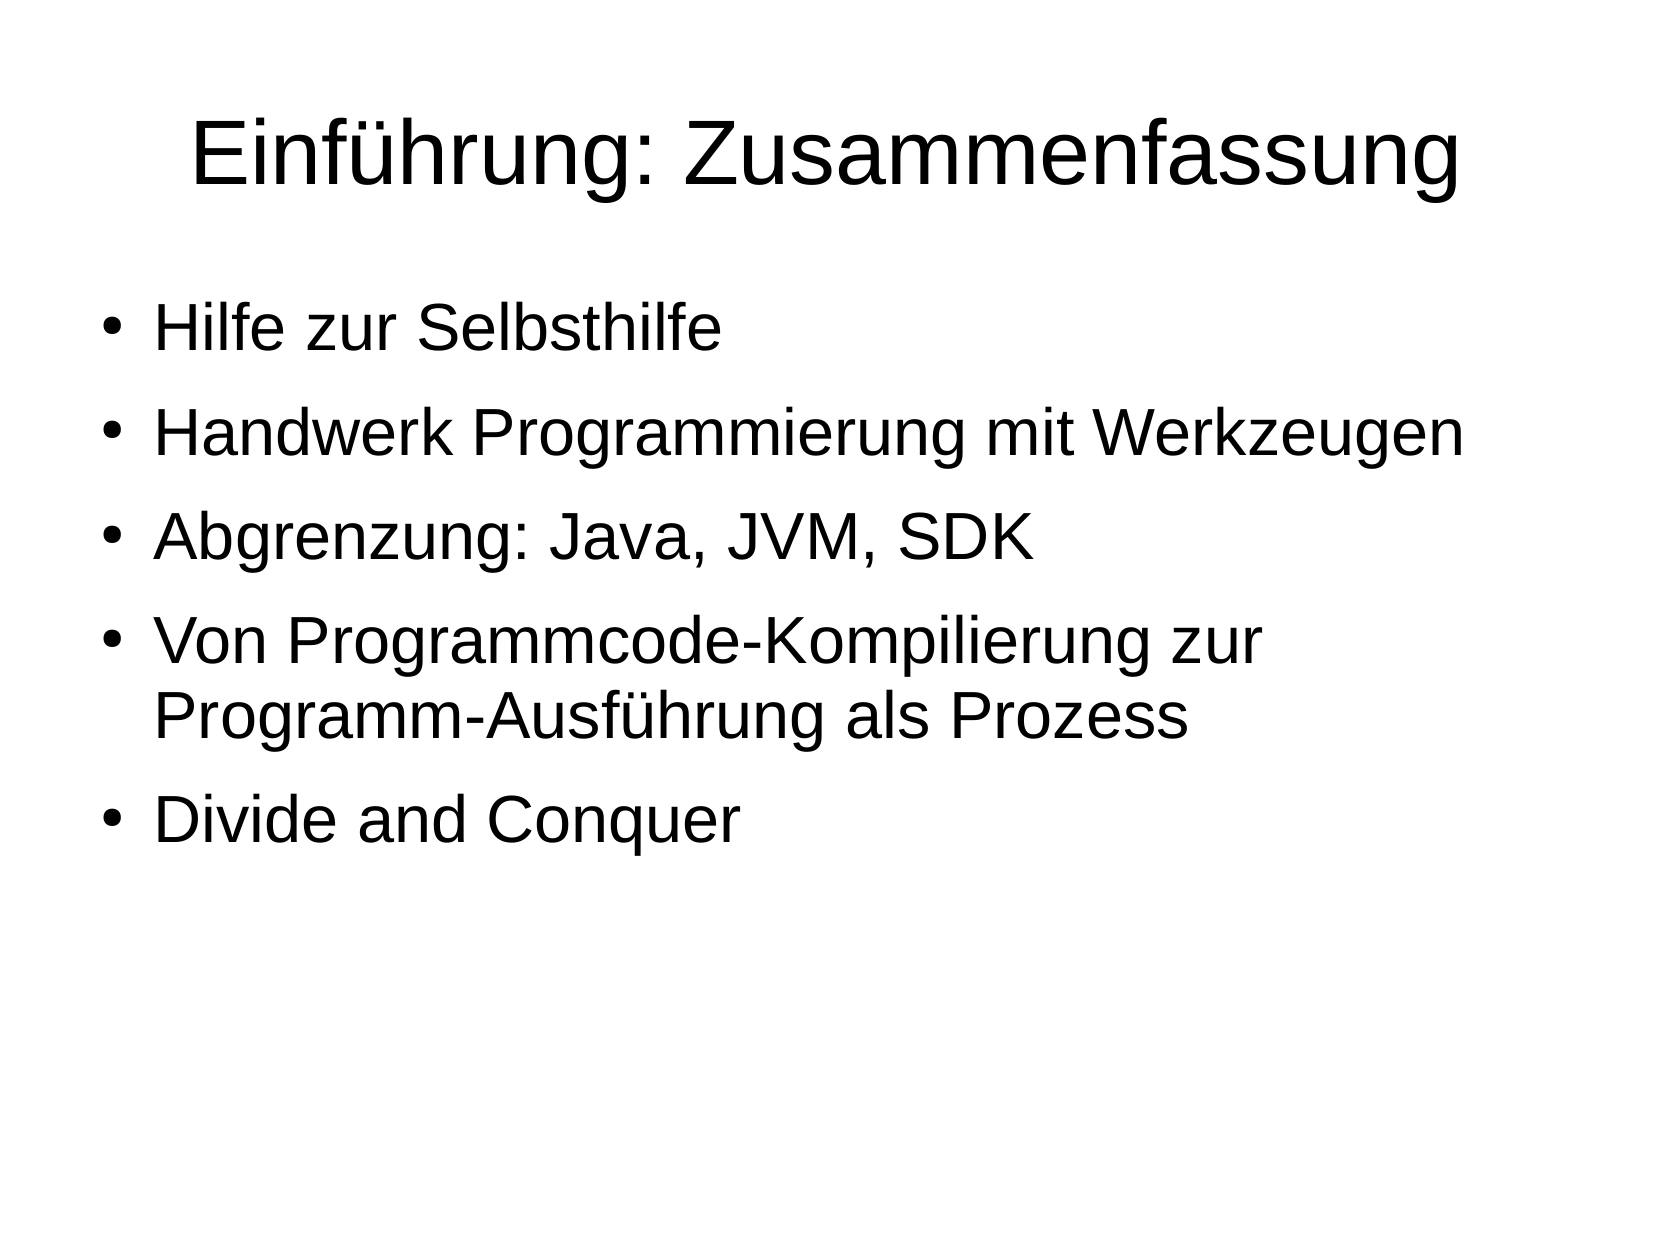

# Einführung: Zusammenfassung
Hilfe zur Selbsthilfe
Handwerk Programmierung mit Werkzeugen
Abgrenzung: Java, JVM, SDK
Von Programmcode-Kompilierung zur Programm-Ausführung als Prozess
Divide and Conquer